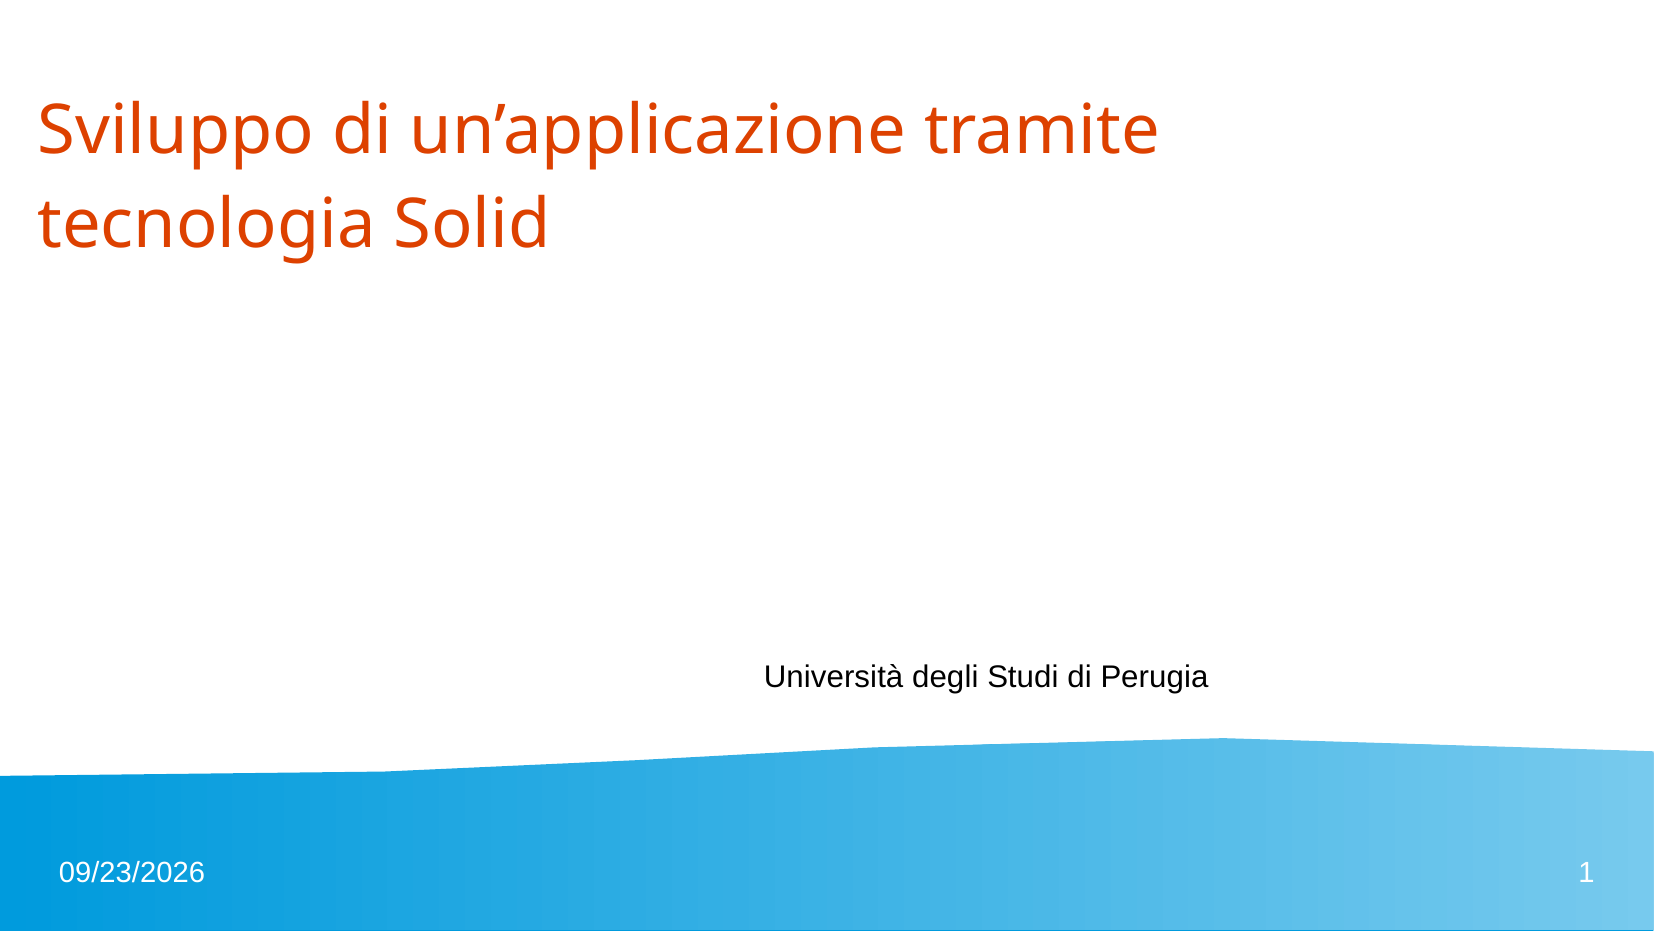

# Sviluppo di un’applicazione tramite tecnologia Solid
Università degli Studi di Perugia